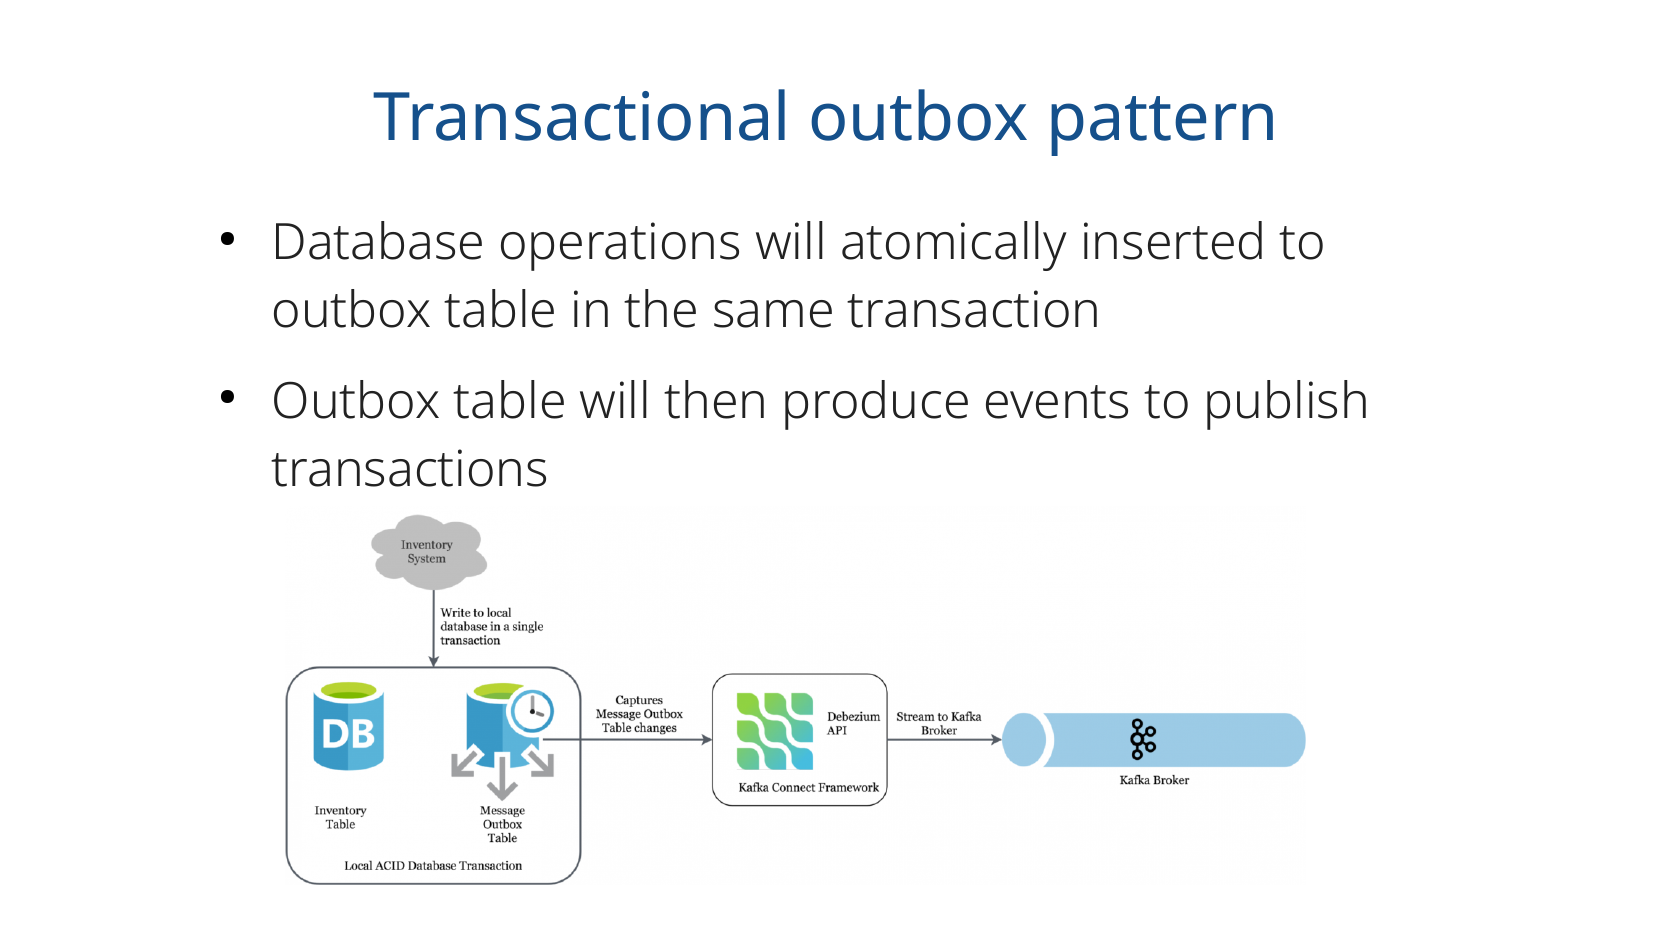

# Transactional outbox pattern
Database operations will atomically inserted to outbox table in the same transaction
Outbox table will then produce events to publish transactions